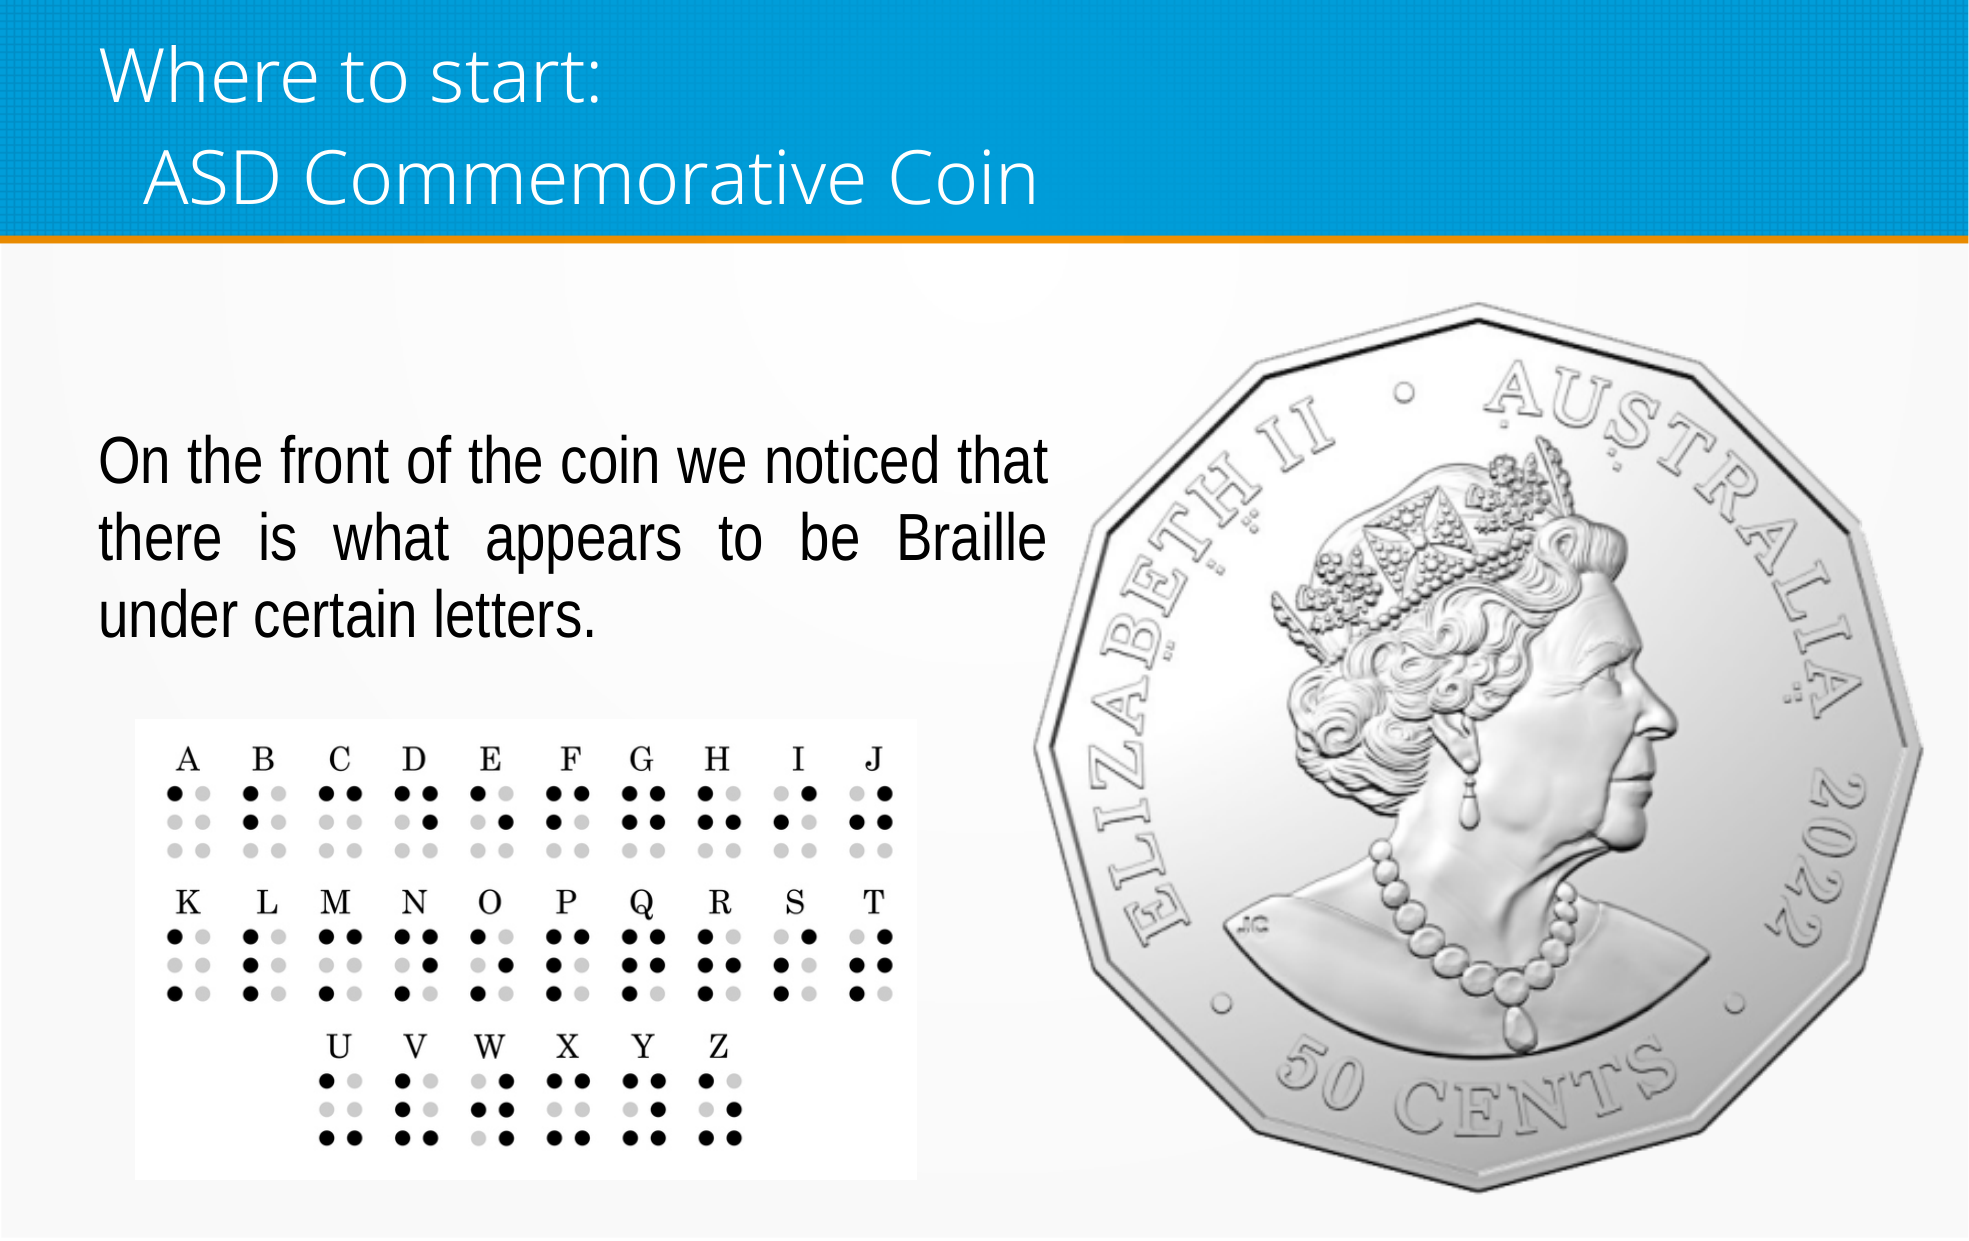

# Where to start: ASD Commemorative Coin
On the front of the coin we noticed that there is what appears to be Braille under certain letters.